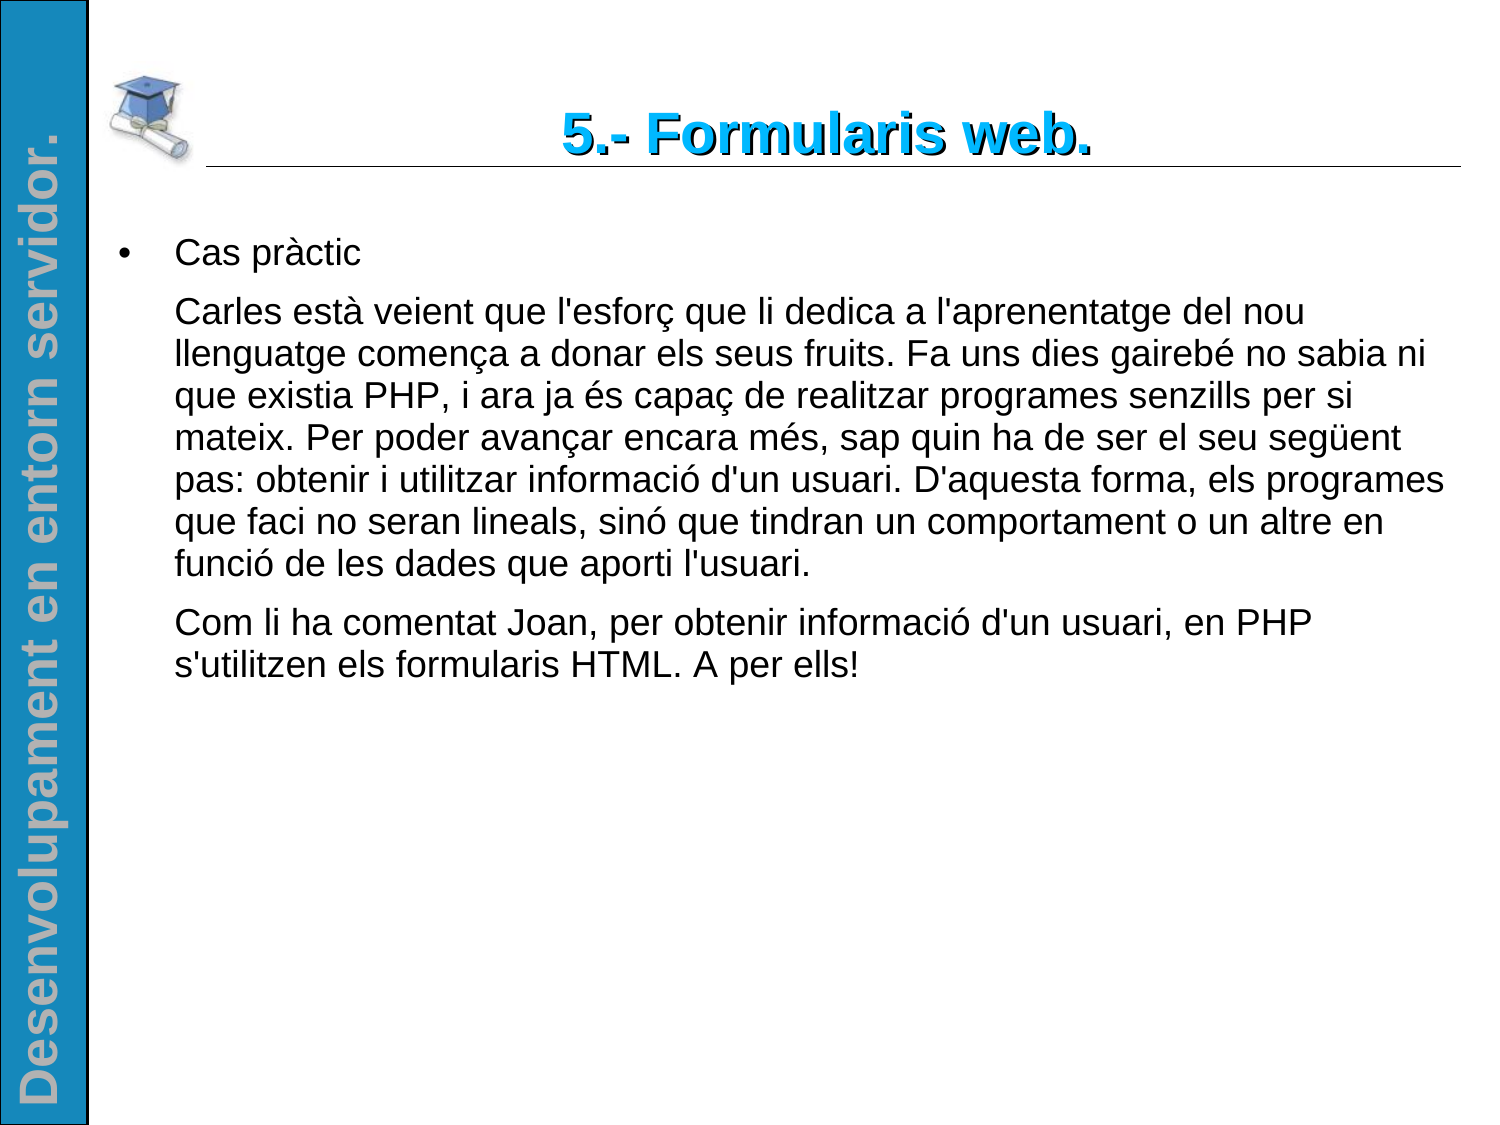

# 5.- Formularis web.
Cas pràctic
Carles està veient que l'esforç que li dedica a l'aprenentatge del nou llenguatge comença a donar els seus fruits. Fa uns dies gairebé no sabia ni que existia PHP, i ara ja és capaç de realitzar programes senzills per si mateix. Per poder avançar encara més, sap quin ha de ser el seu següent pas: obtenir i utilitzar informació d'un usuari. D'aquesta forma, els programes que faci no seran lineals, sinó que tindran un comportament o un altre en funció de les dades que aporti l'usuari.
Com li ha comentat Joan, per obtenir informació d'un usuari, en PHP s'utilitzen els formularis HTML. A per ells!